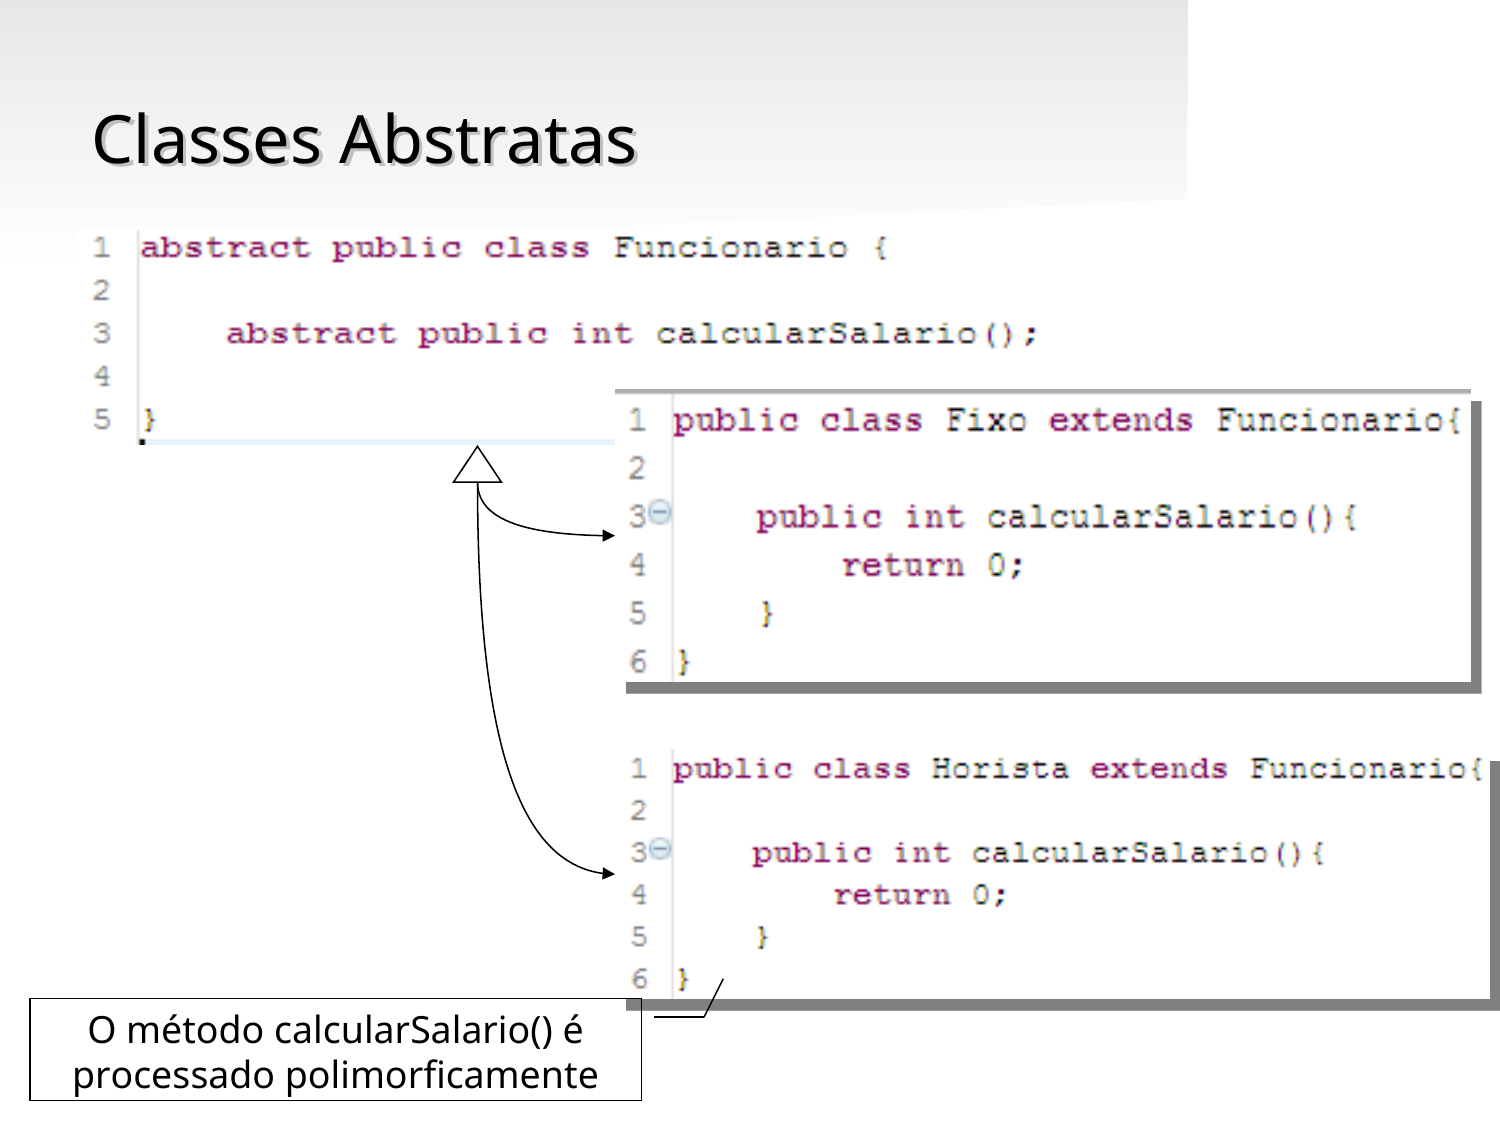

Classes Abstratas
O método calcularSalario() é processado polimorficamente